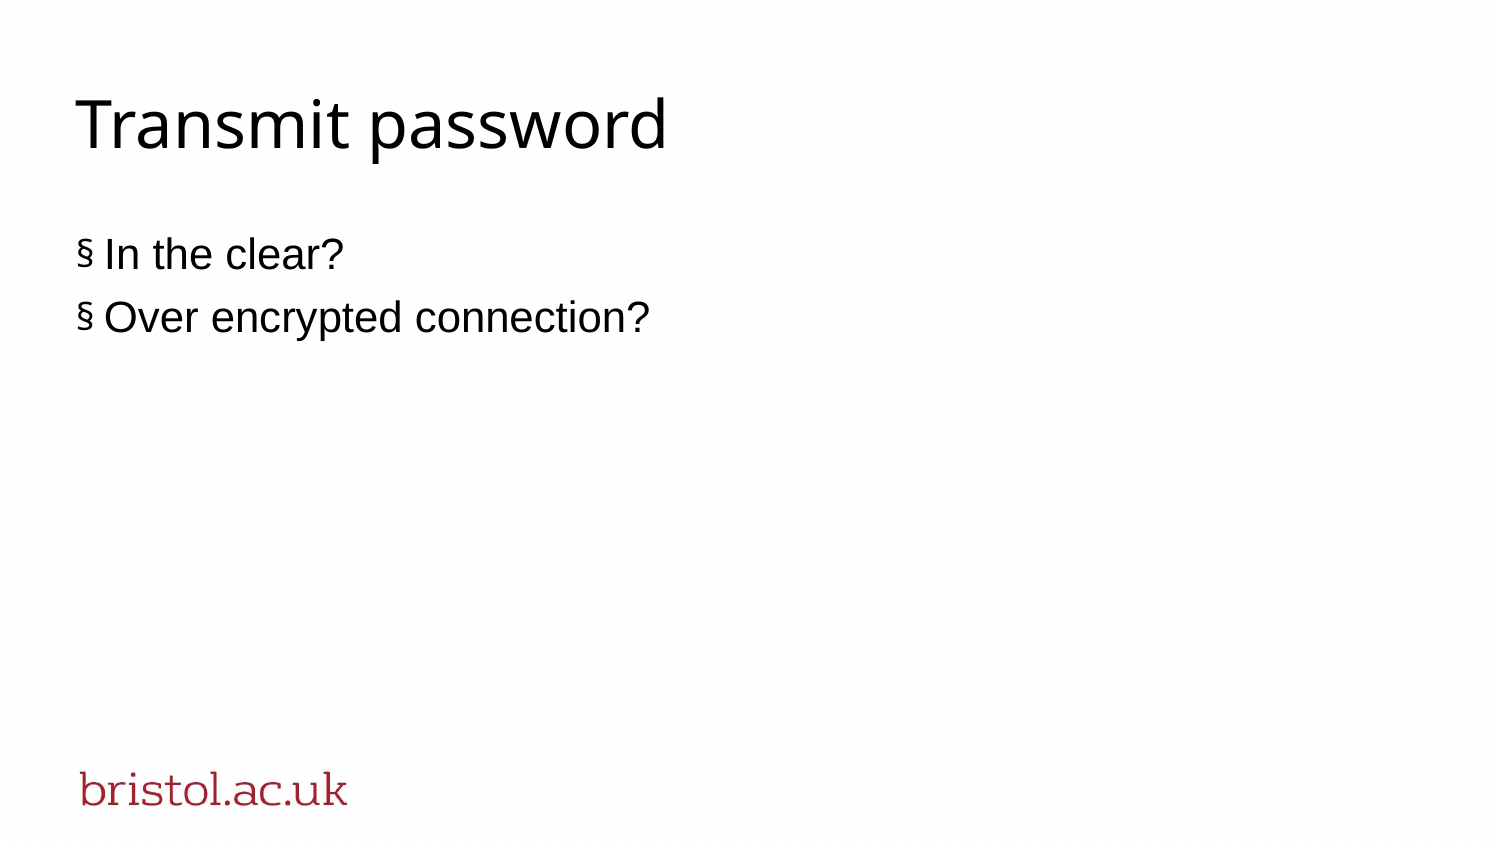

# Transmit password
In the clear?
Over encrypted connection?